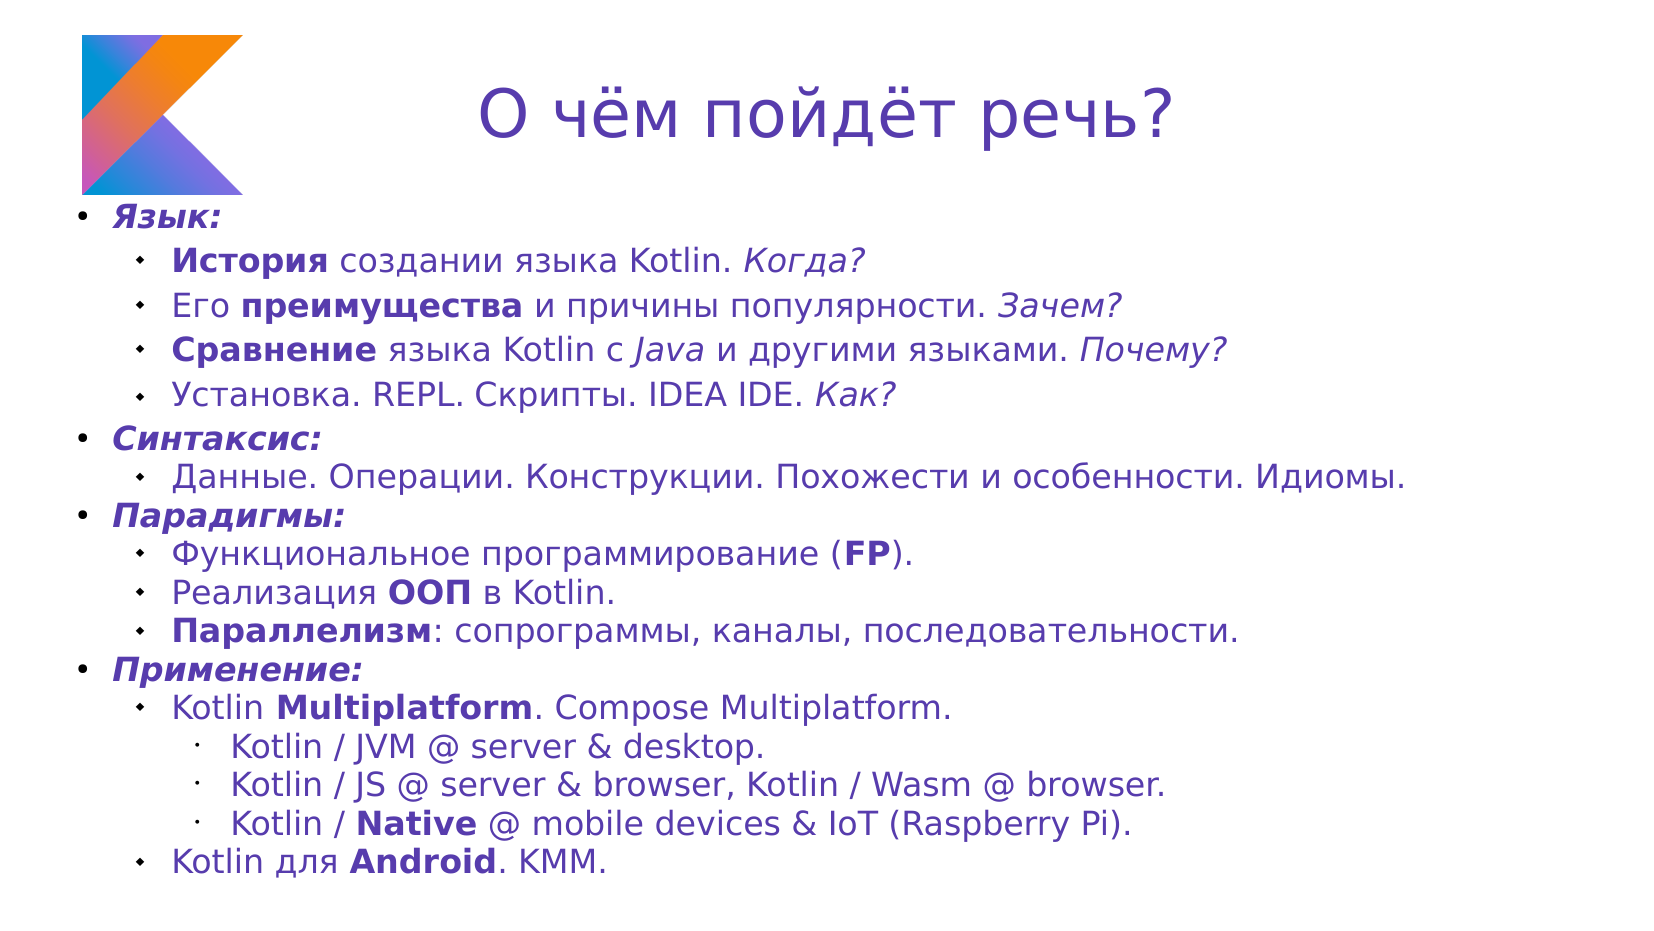

# О чём пойдёт речь?
Язык:
История создании языка Kotlin. Когда?
Его преимущества и причины популярности. Зачем?
Сравнение языка Kotlin с Java и другими языками. Почему?
Установка. REPL.﻿ Скрипты. IDEA IDE. Как?
Синтаксис:
Данные. Операции. Конструкции. Похожести и особенности. Идиомы.
Парадигмы:
Функциональное программирование (FP).
Реализация ООП в Kotlin.
Параллелизм: сопрограммы, каналы, последовательности.
Применение:
Kotlin Multiplatform. Compose Multiplatform.
Kotlin / JVM @ server & desktop.
Kotlin / JS @ server & browser, Kotlin / Wasm @ browser.
Kotlin / Native @ mobile devices & IoT (Raspberry Pi).
Kotlin для Android. KMM.